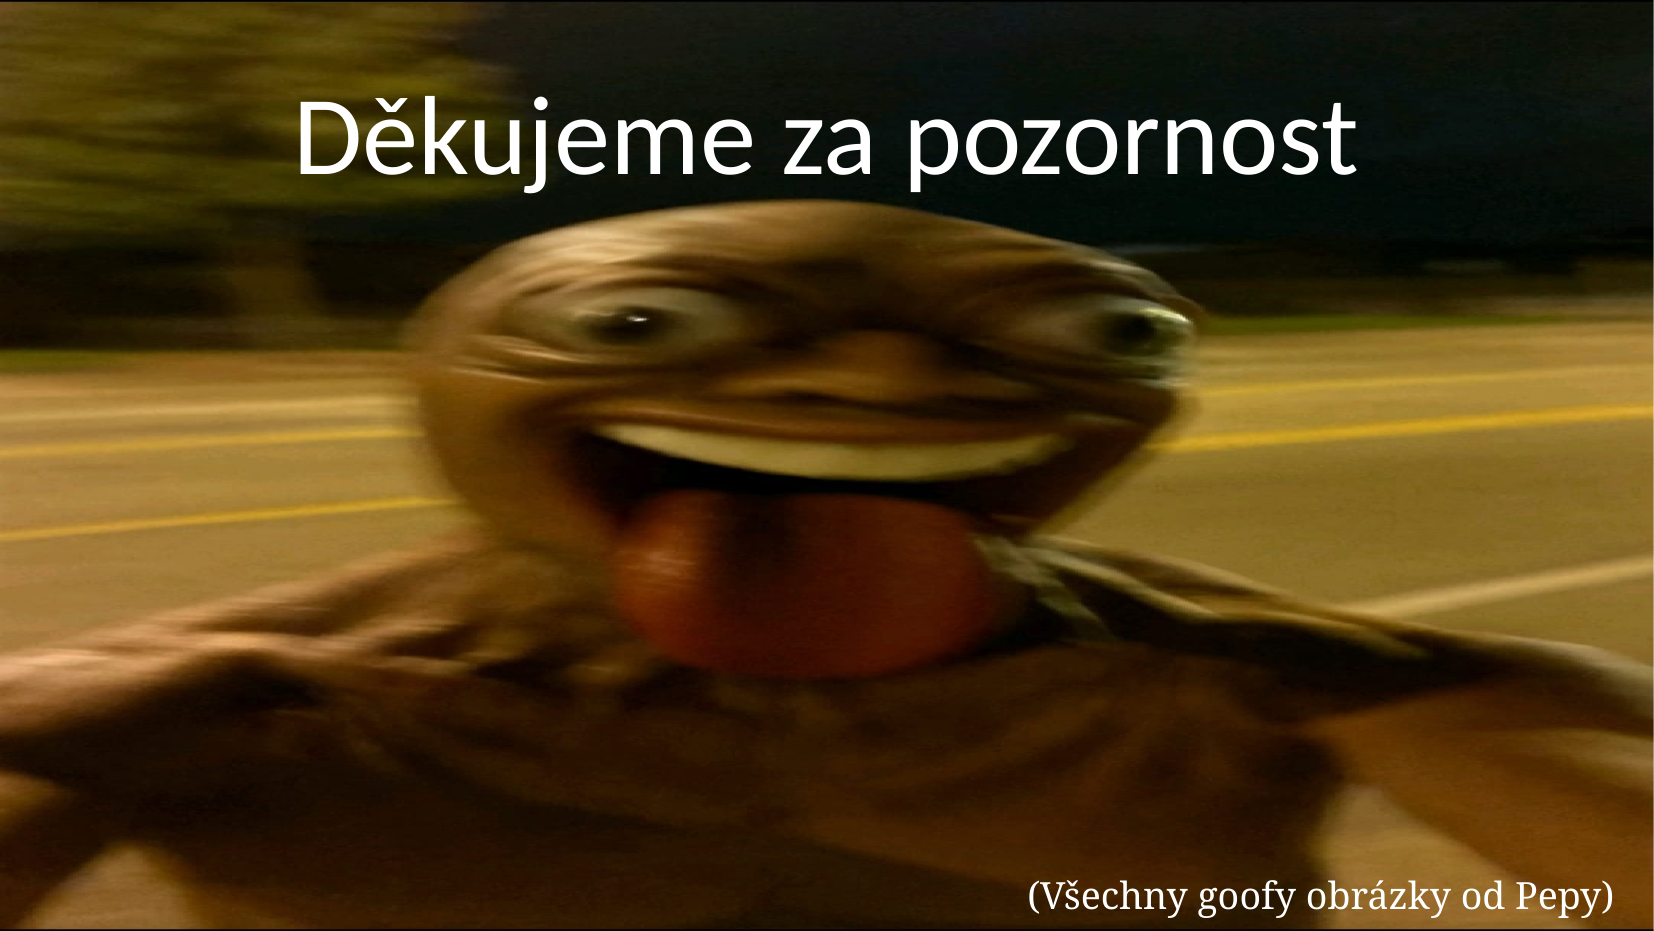

# Děkujeme za pozornost
(Všechny goofy obrázky od Pepy)